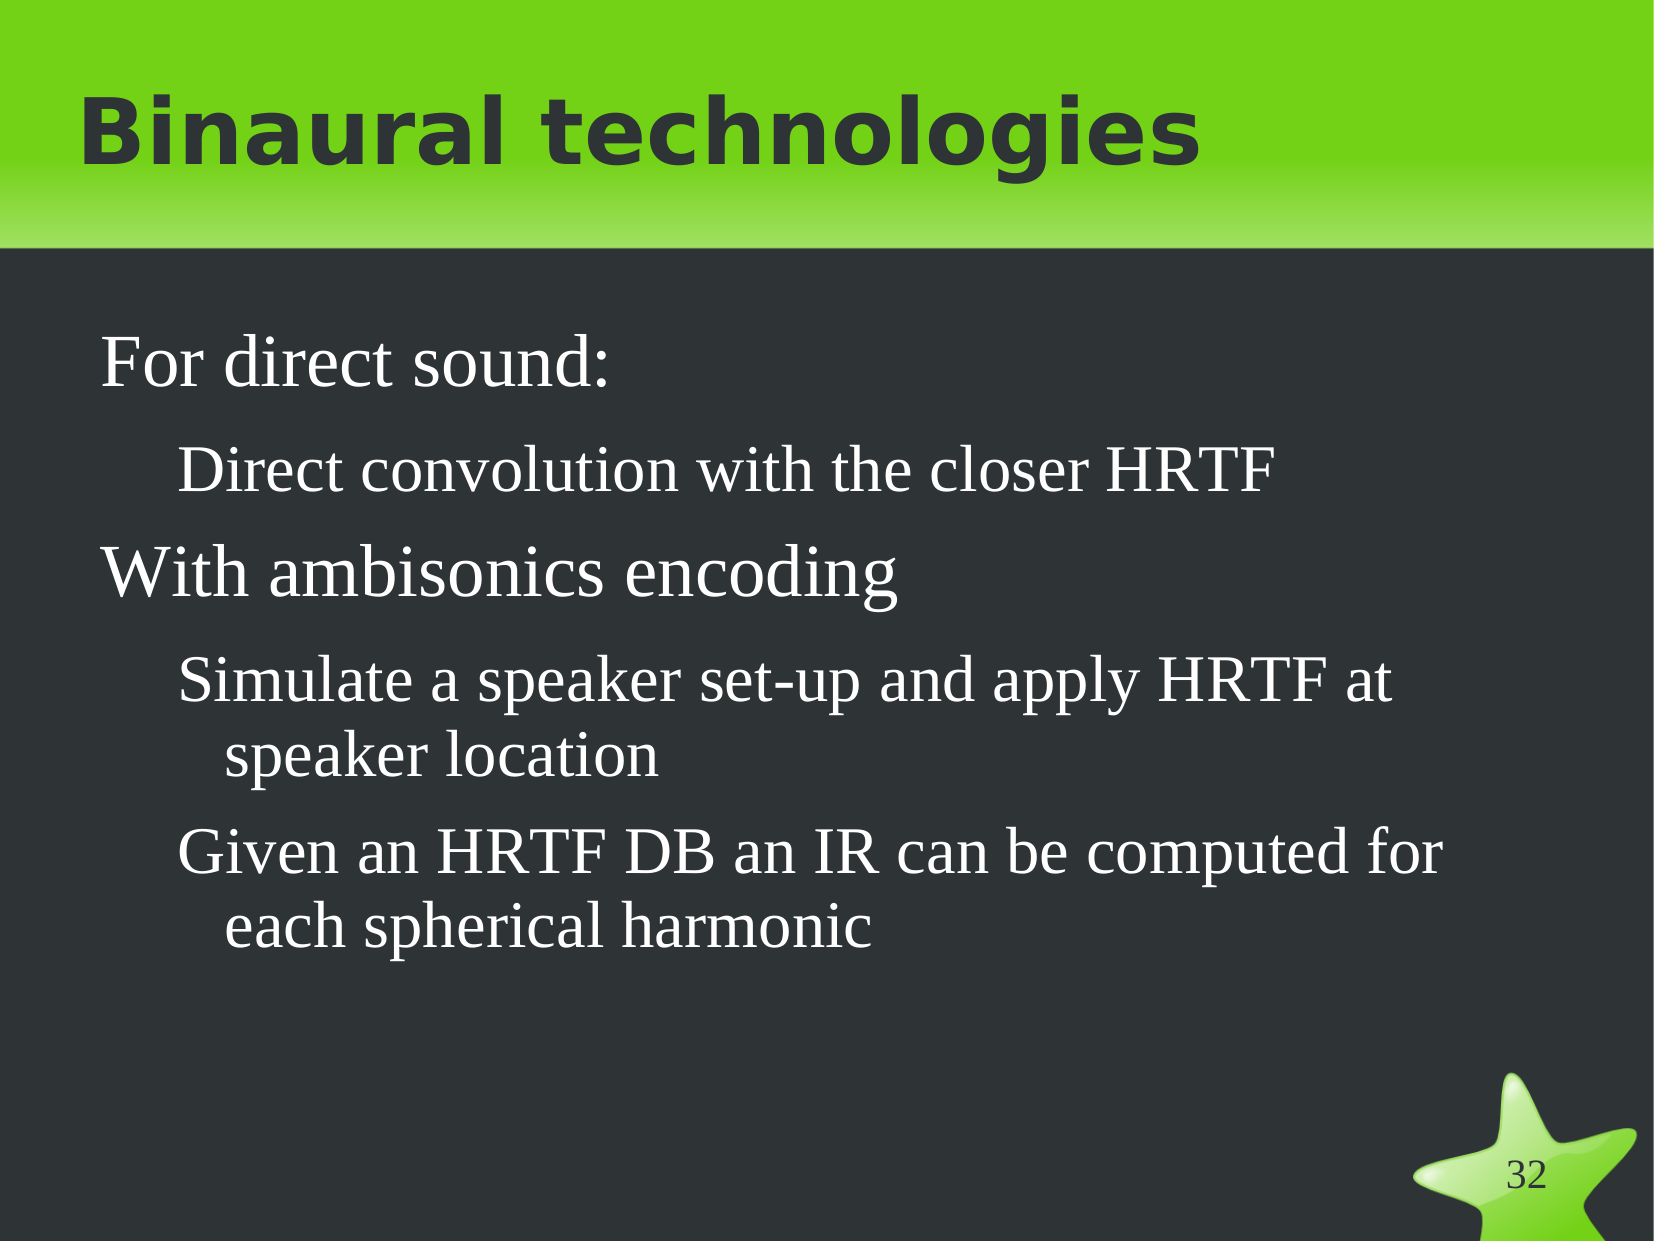

# Binaural technologies
For direct sound:
Direct convolution with the closer HRTF
With ambisonics encoding
Simulate a speaker set-up and apply HRTF at speaker location
Given an HRTF DB an IR can be computed for each spherical harmonic
32